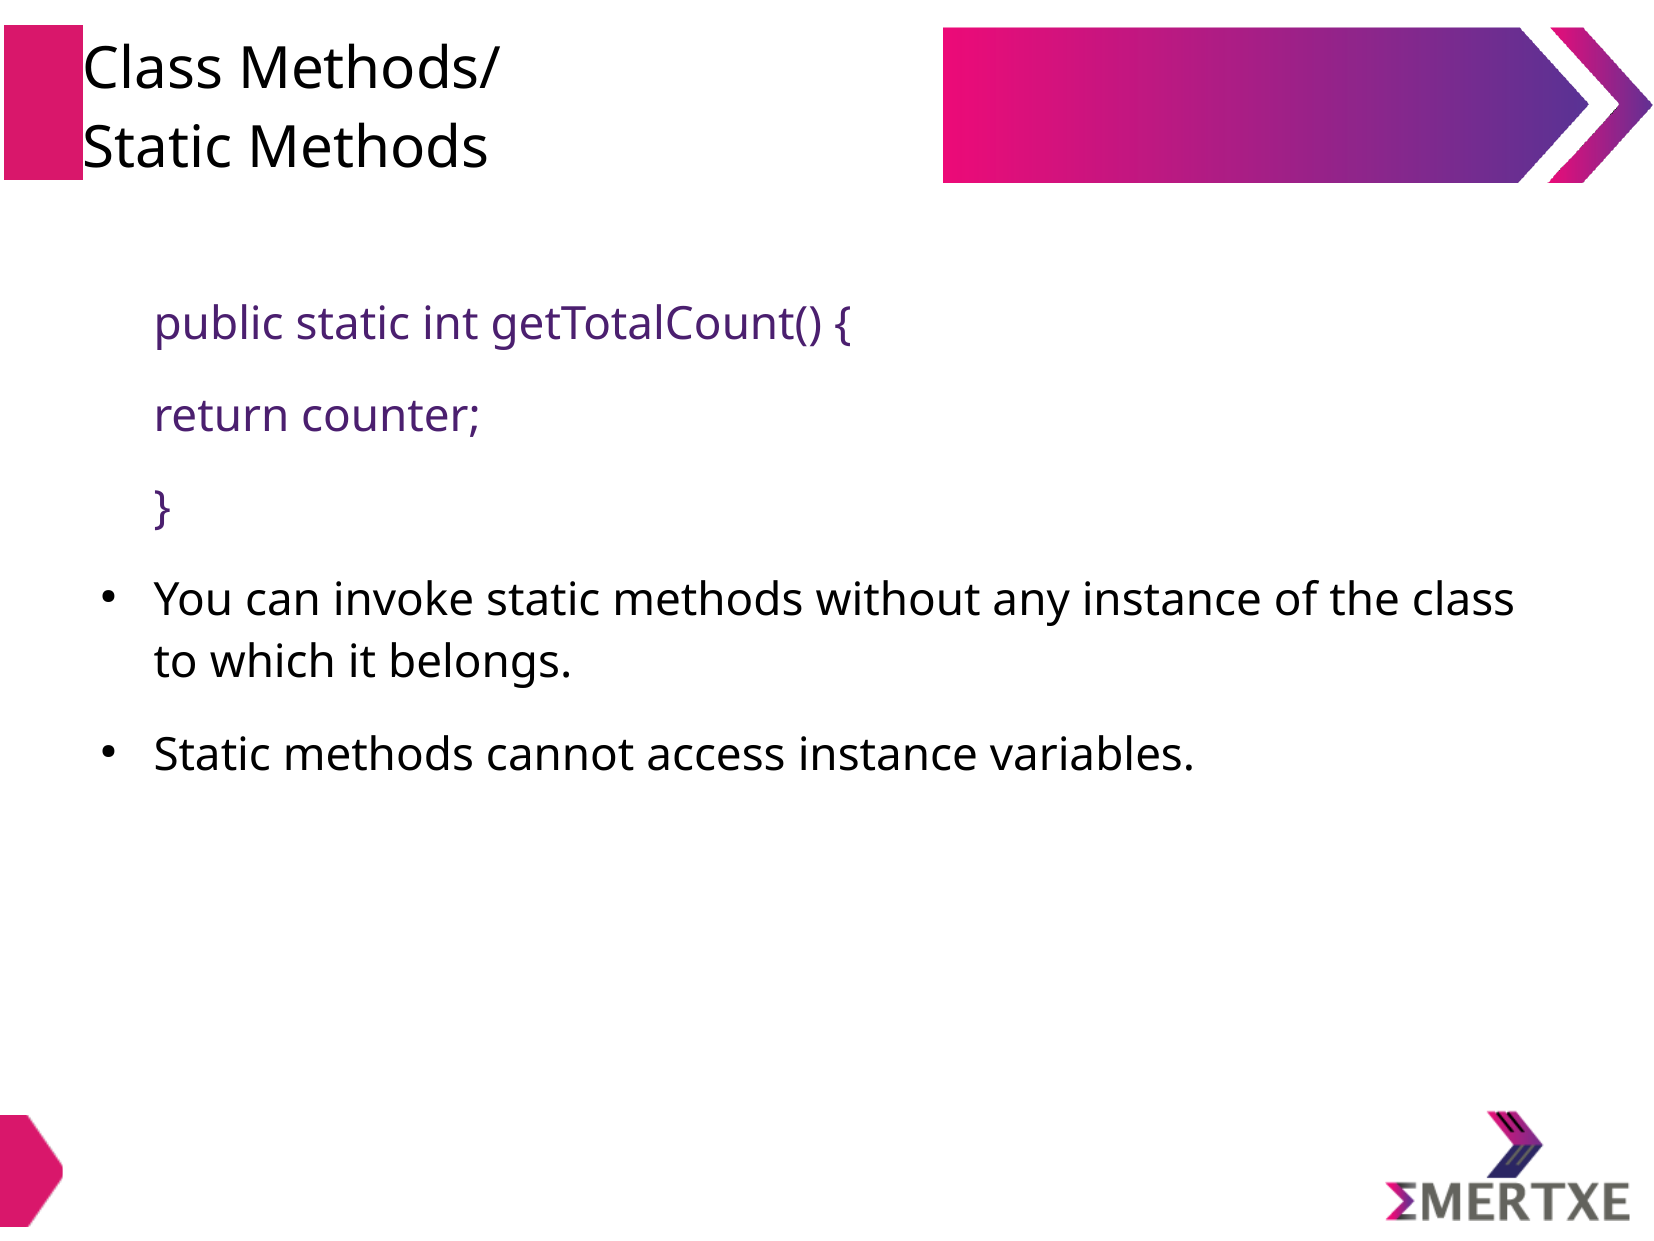

# Class Methods/ Static Methods
public static int getTotalCount() {
return counter;
}
You can invoke static methods without any instance of the class to which it belongs.
Static methods cannot access instance variables.